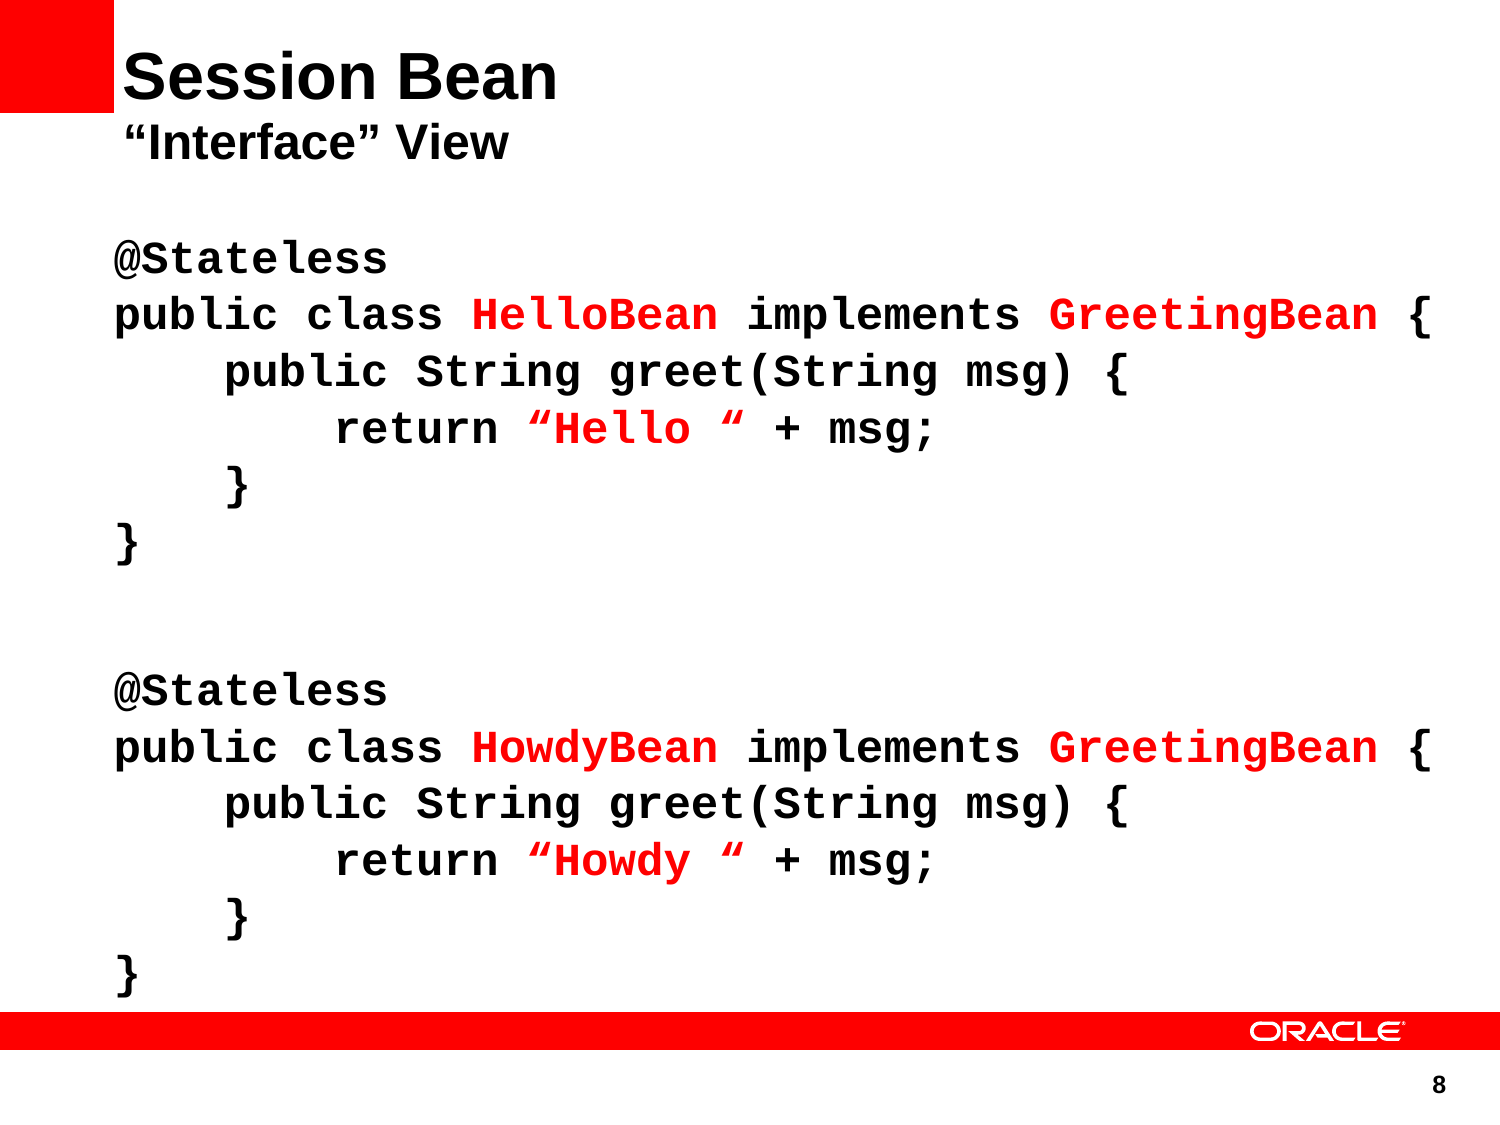

# Session Bean “Interface” View
@Stateless
public class HelloBean implements GreetingBean {
 public String greet(String msg) {
 return “Hello “ + msg;
 }
}
@Stateless
public class HowdyBean implements GreetingBean {
 public String greet(String msg) {
 return “Howdy “ + msg;
 }
}